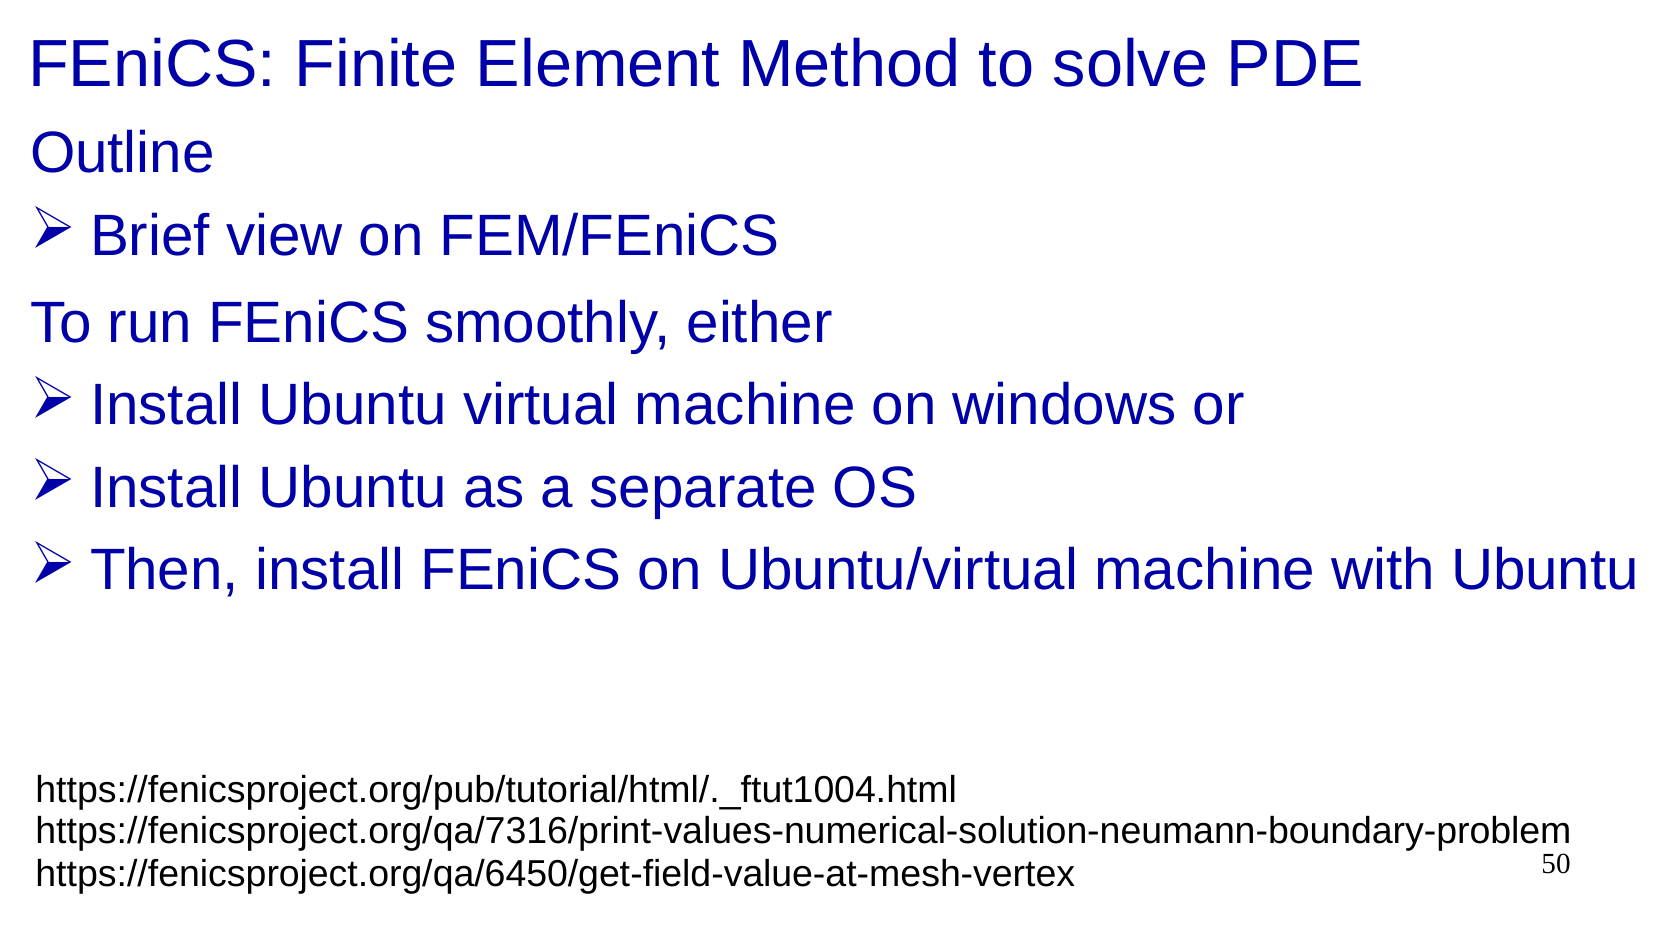

# FEniCS: Finite Element Method to solve PDE
Outline
Brief view on FEM/FEniCS
To run FEniCS smoothly, either
Install Ubuntu virtual machine on windows or
Install Ubuntu as a separate OS
Then, install FEniCS on Ubuntu/virtual machine with Ubuntu
https://fenicsproject.org/pub/tutorial/html/._ftut1004.html
https://fenicsproject.org/qa/7316/print-values-numerical-solution-neumann-boundary-problem
https://fenicsproject.org/qa/6450/get-field-value-at-mesh-vertex
50